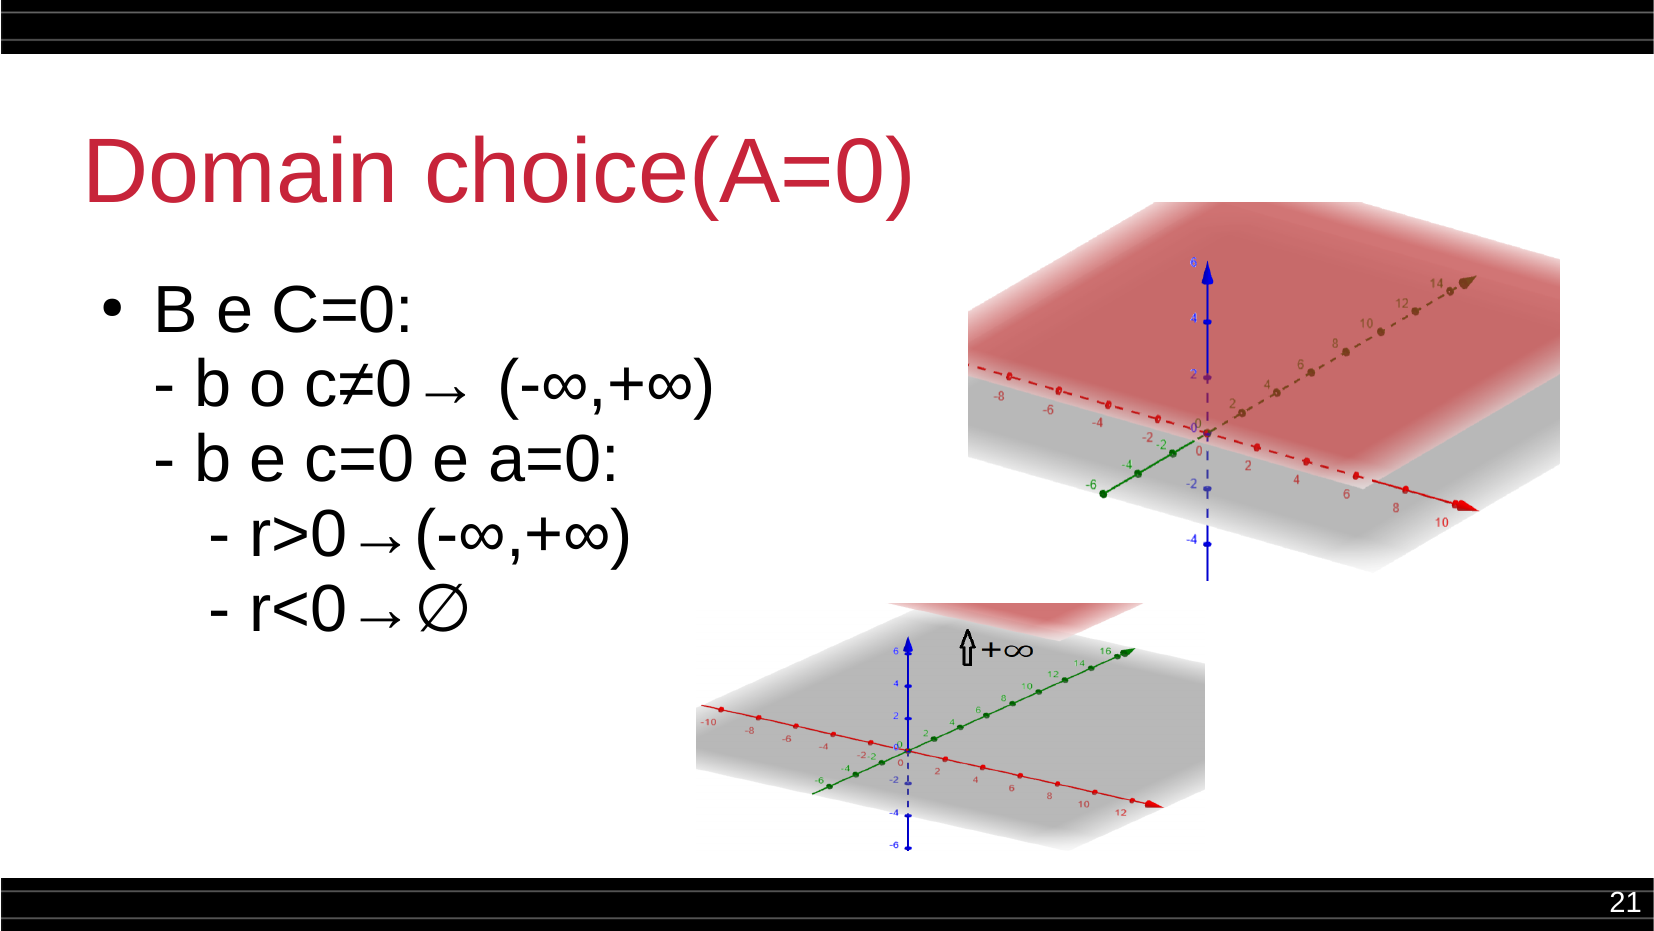

# Domain choice(A=0)
B e C=0:
- b o c≠0→ (-∞,+∞)
- b e c=0 e a=0:
 - r>0→(-∞,+∞)
 - r<0→∅